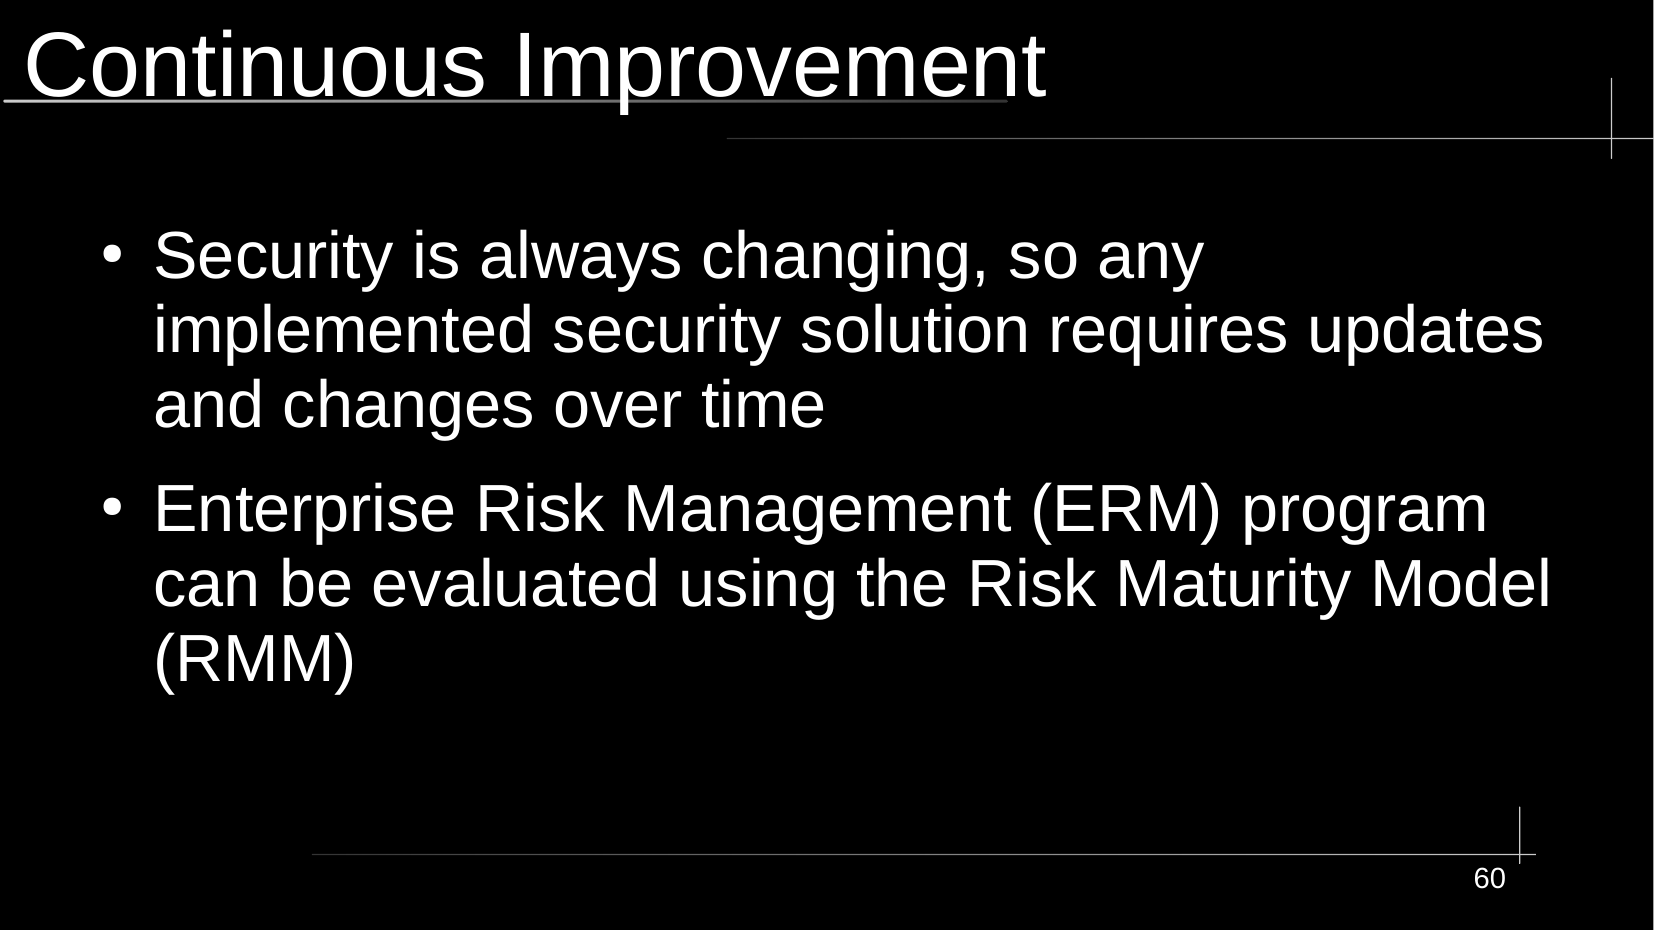

# Continuous Improvement
Security is always changing, so any implemented security solution requires updates and changes over time
Enterprise Risk Management (ERM) program can be evaluated using the Risk Maturity Model (RMM)
60